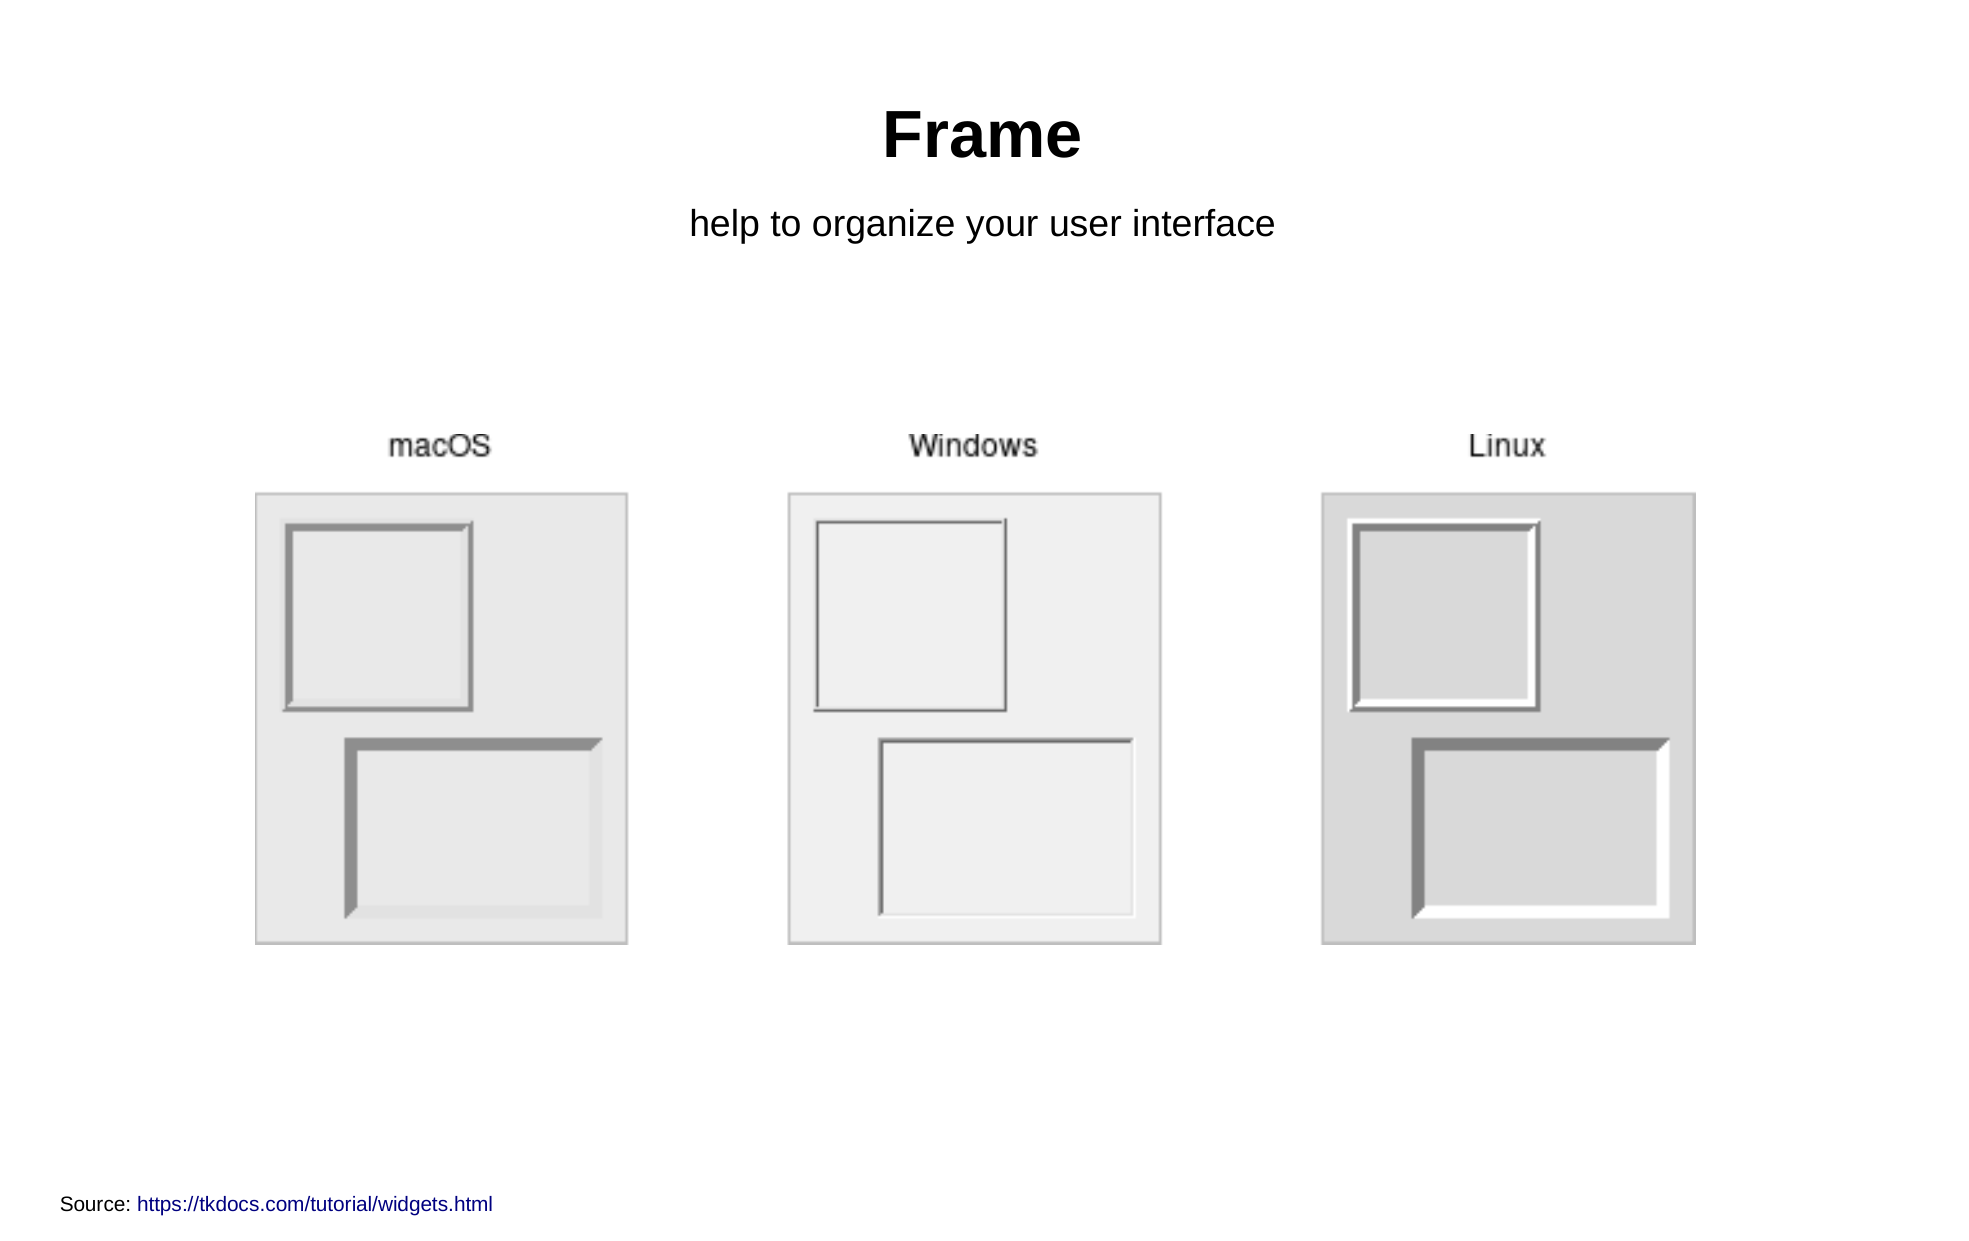

Frame
help to organize your user interface
Source: https://tkdocs.com/tutorial/widgets.html